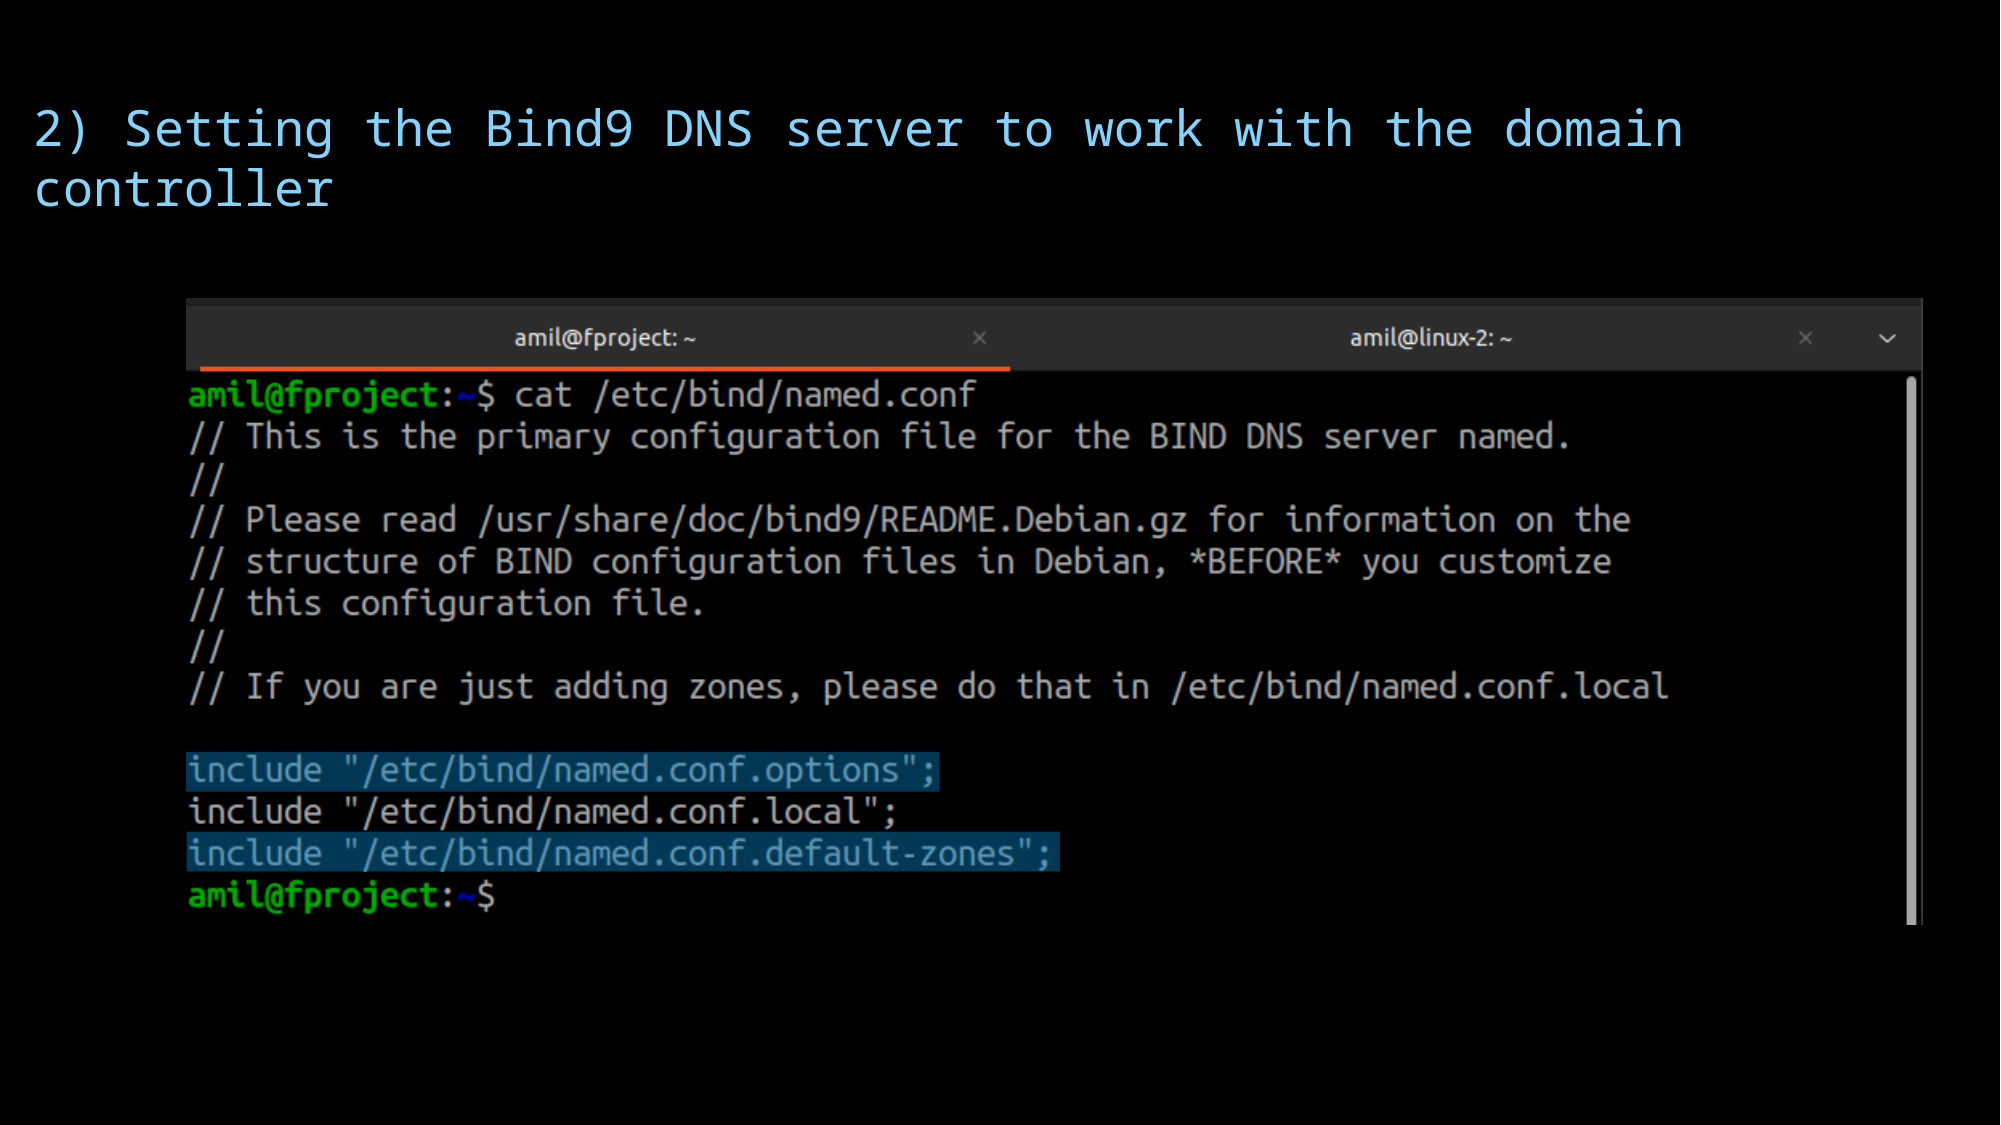

2) Setting the Bind9 DNS server to work with the domain controller